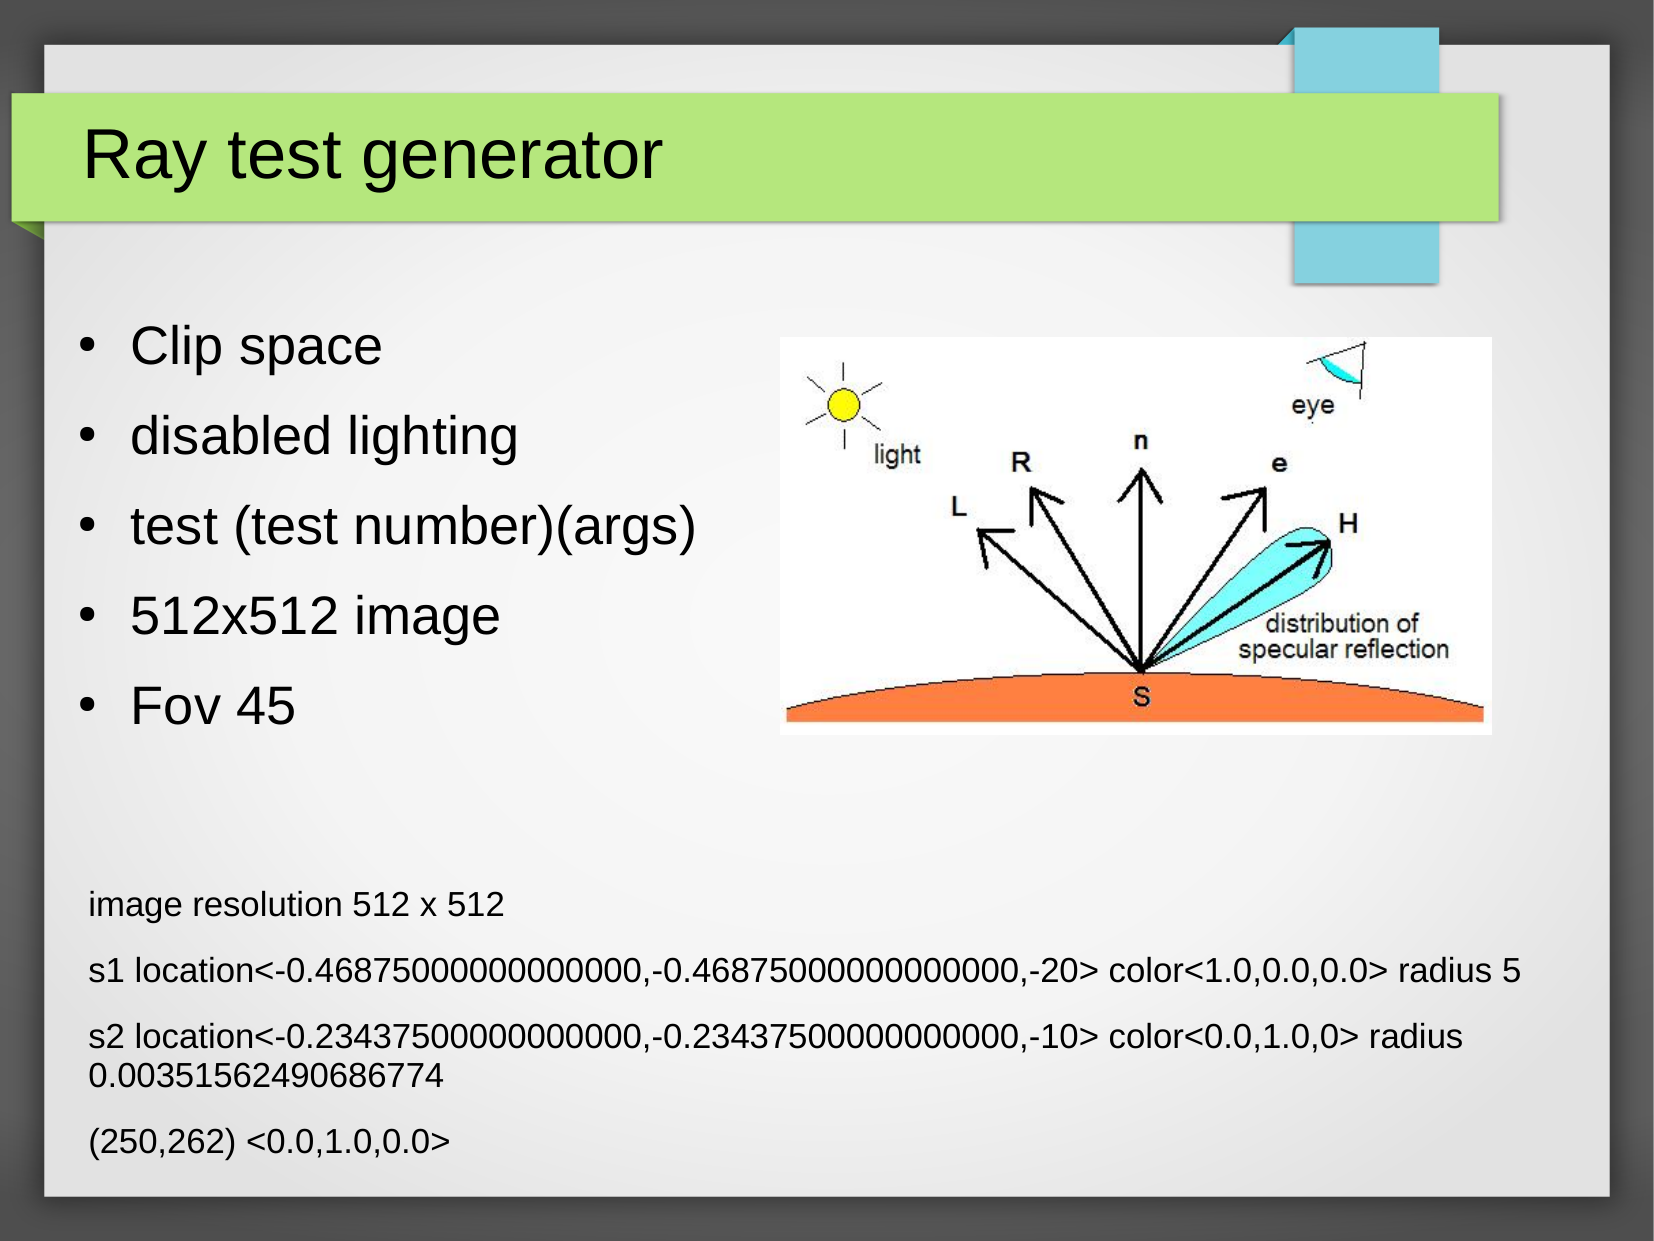

# Ray test generator
Clip space
disabled lighting
test (test number)(args)
512x512 image
Fov 45
image resolution 512 x 512
s1 location<-0.46875000000000000,-0.46875000000000000,-20> color<1.0,0.0,0.0> radius 5
s2 location<-0.23437500000000000,-0.23437500000000000,-10> color<0.0,1.0,0> radius 0.00351562490686774
(250,262) <0.0,1.0,0.0>